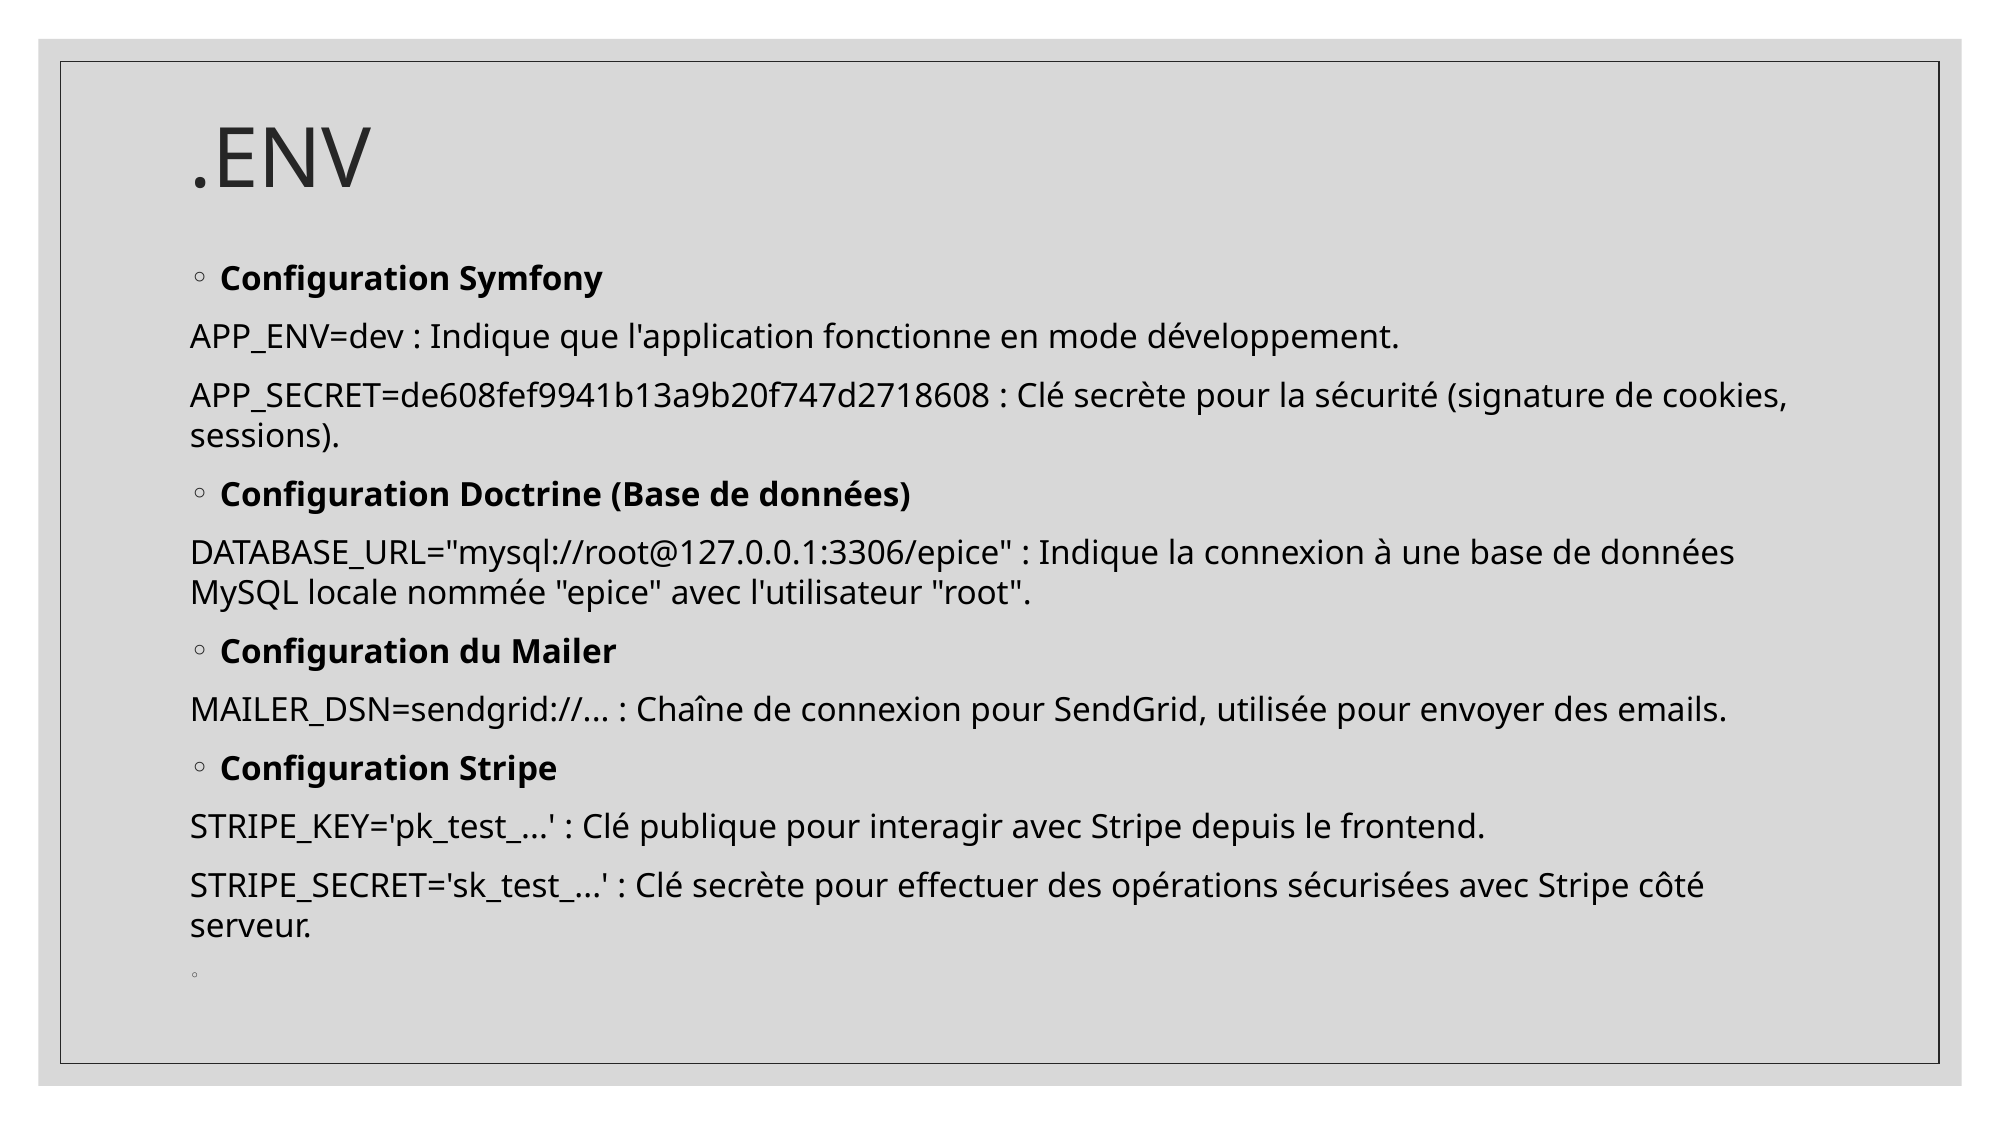

# .ENV
Configuration Symfony
APP_ENV=dev : Indique que l'application fonctionne en mode développement.
APP_SECRET=de608fef9941b13a9b20f747d2718608 : Clé secrète pour la sécurité (signature de cookies, sessions).
Configuration Doctrine (Base de données)
DATABASE_URL="mysql://root@127.0.0.1:3306/epice" : Indique la connexion à une base de données MySQL locale nommée "epice" avec l'utilisateur "root".
Configuration du Mailer
MAILER_DSN=sendgrid://... : Chaîne de connexion pour SendGrid, utilisée pour envoyer des emails.
Configuration Stripe
STRIPE_KEY='pk_test_...' : Clé publique pour interagir avec Stripe depuis le frontend.
STRIPE_SECRET='sk_test_...' : Clé secrète pour effectuer des opérations sécurisées avec Stripe côté serveur.